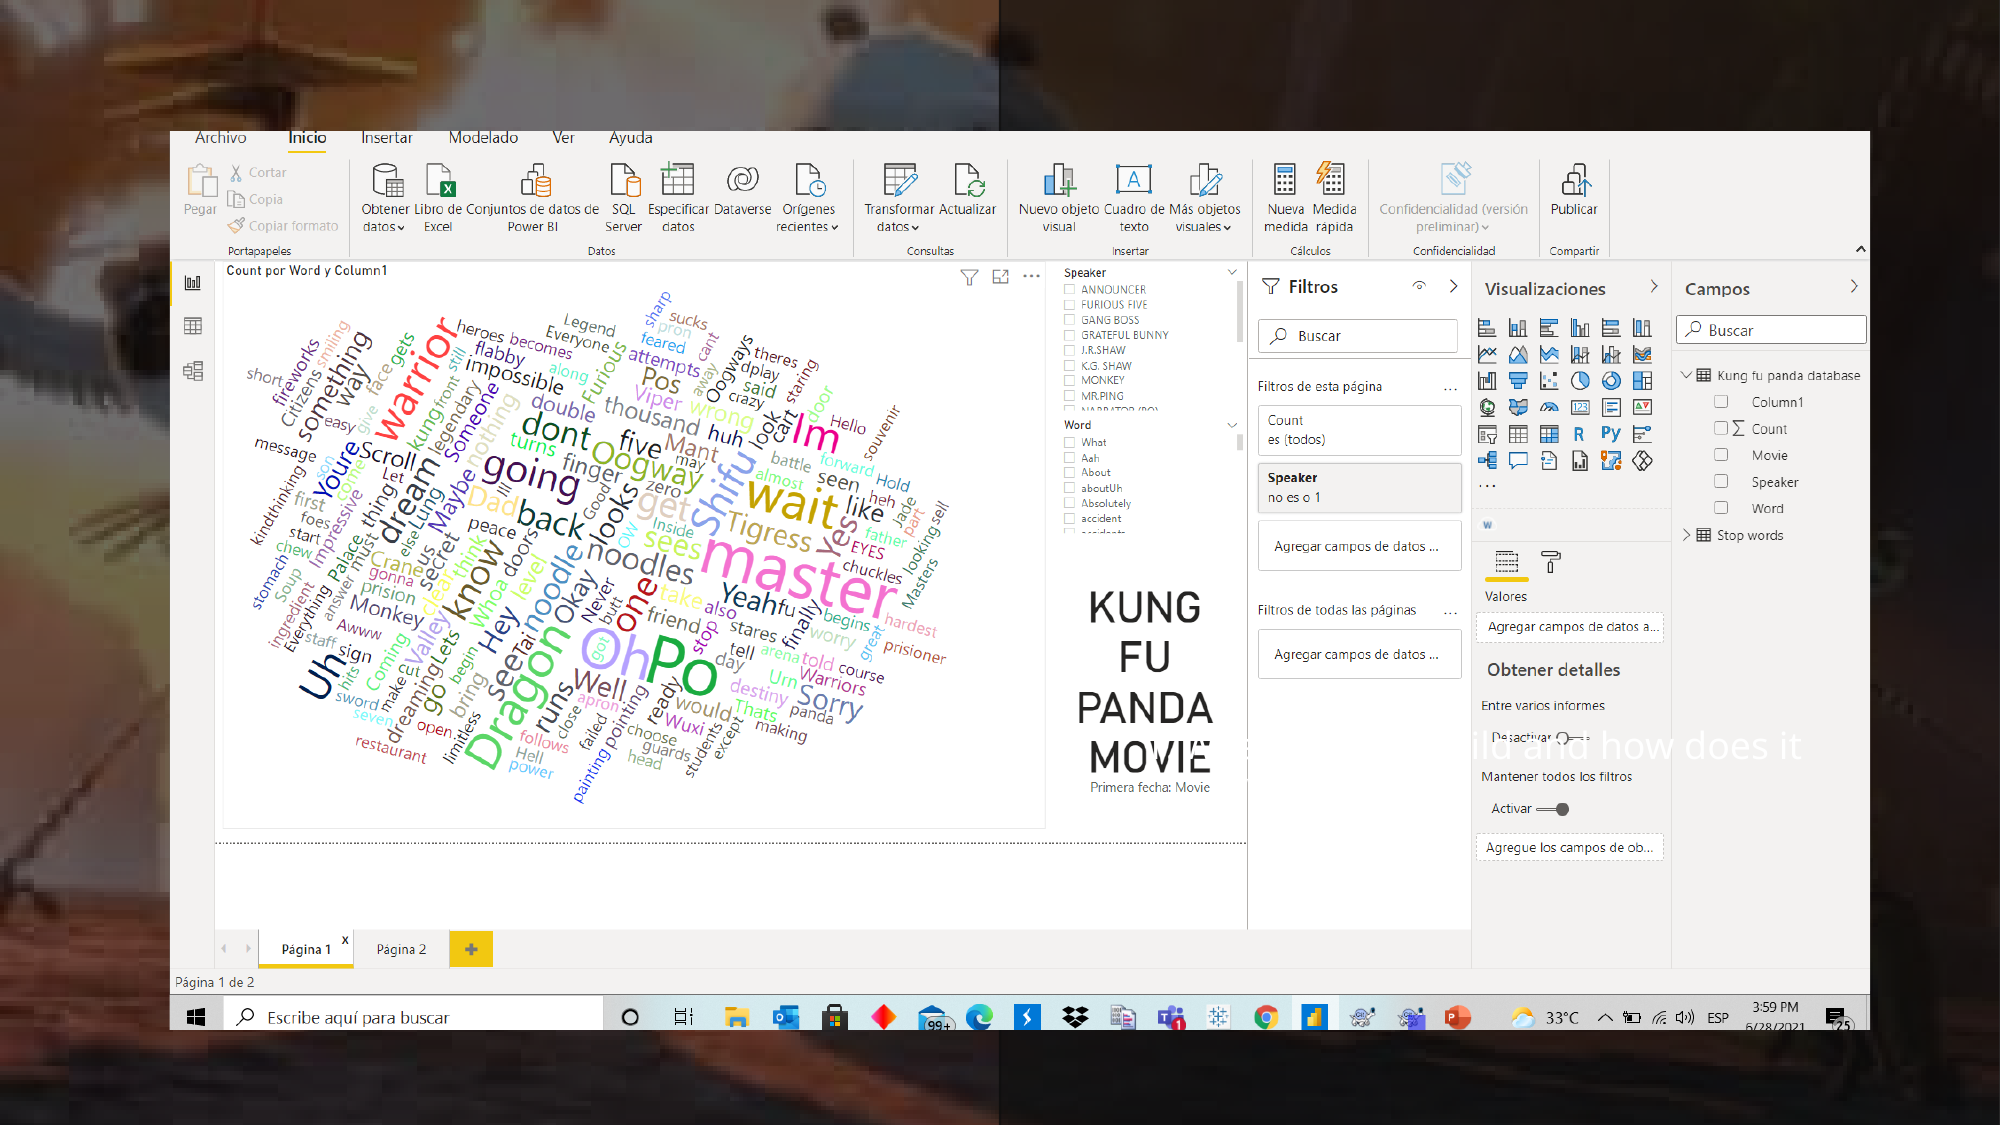

#
What did you build and how does it work?